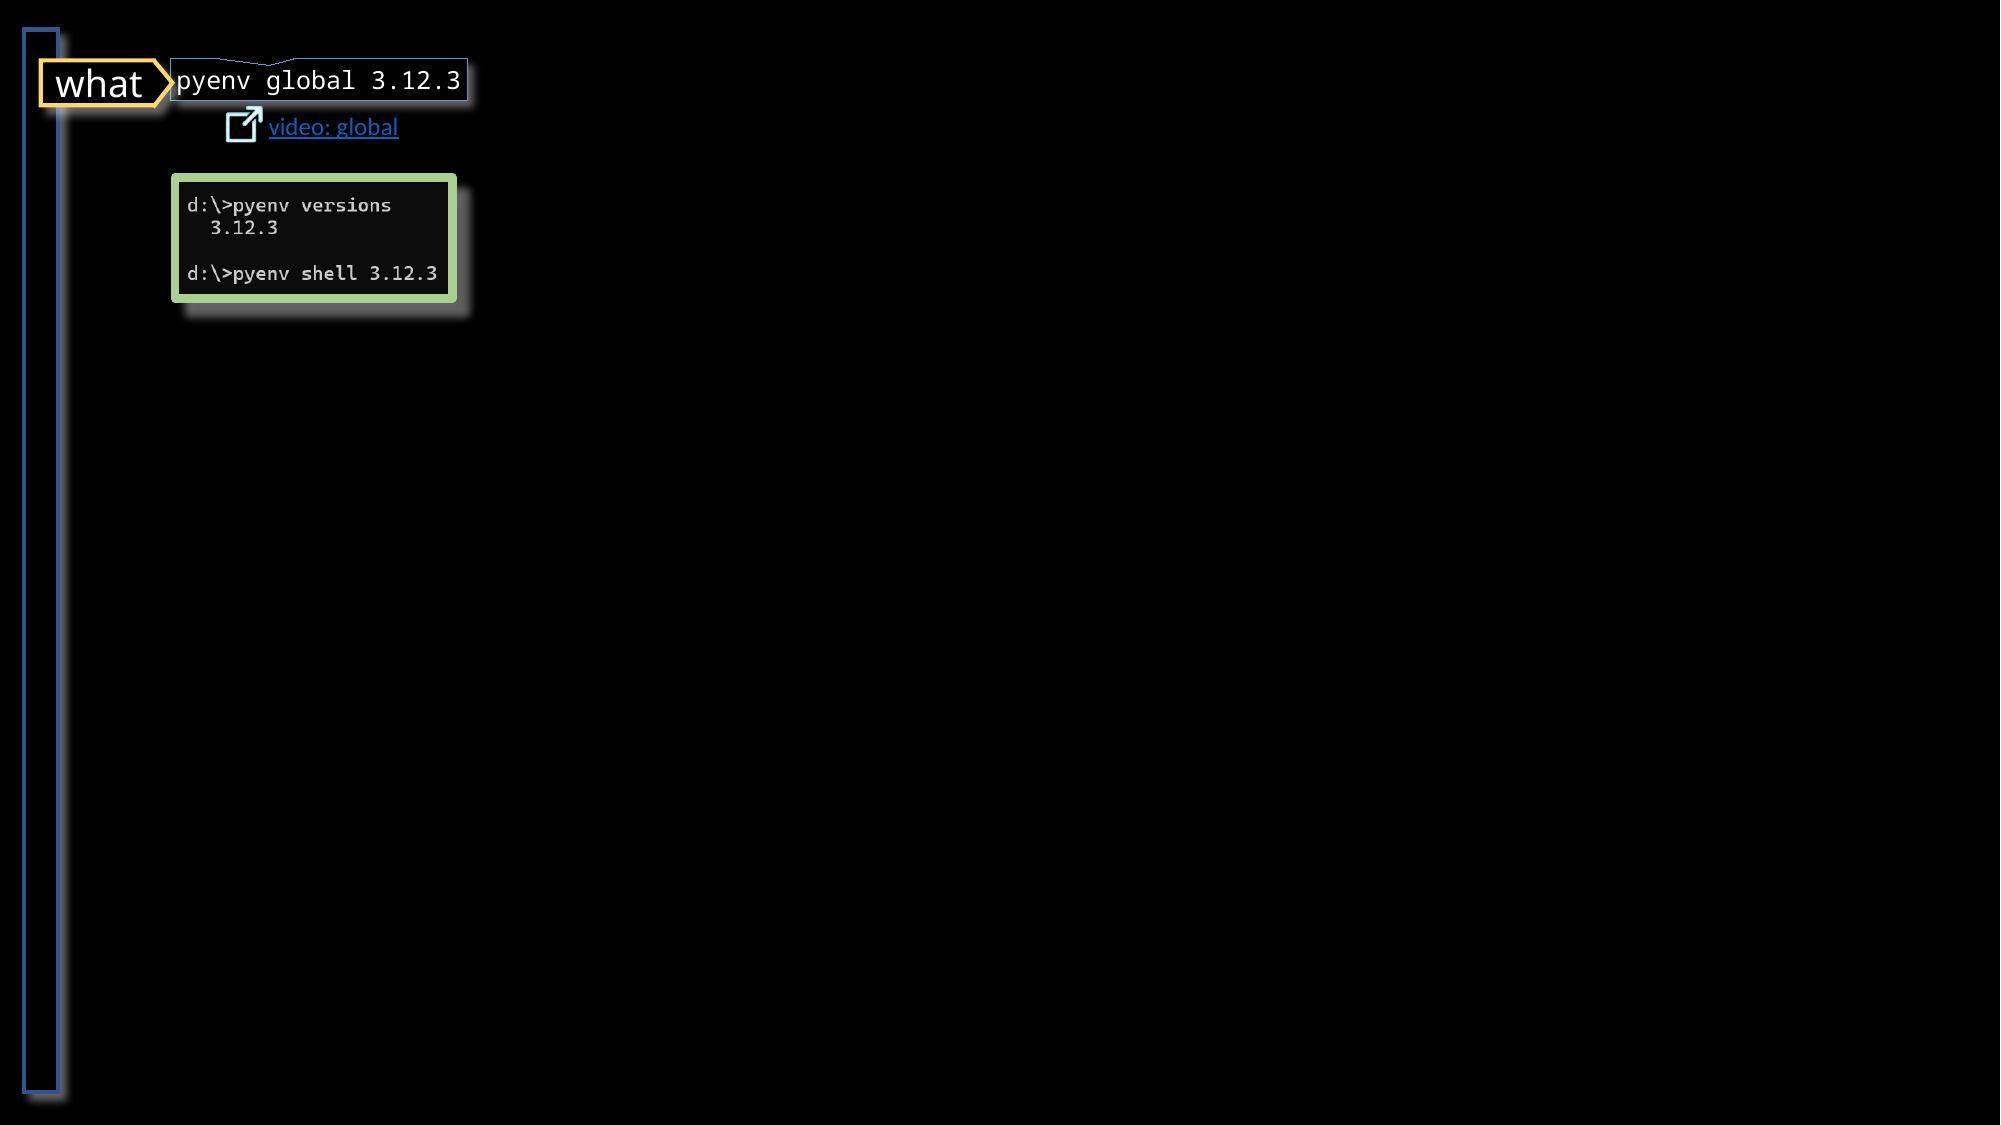

# 8. global
pyenv global 3.12.3
what
video: global